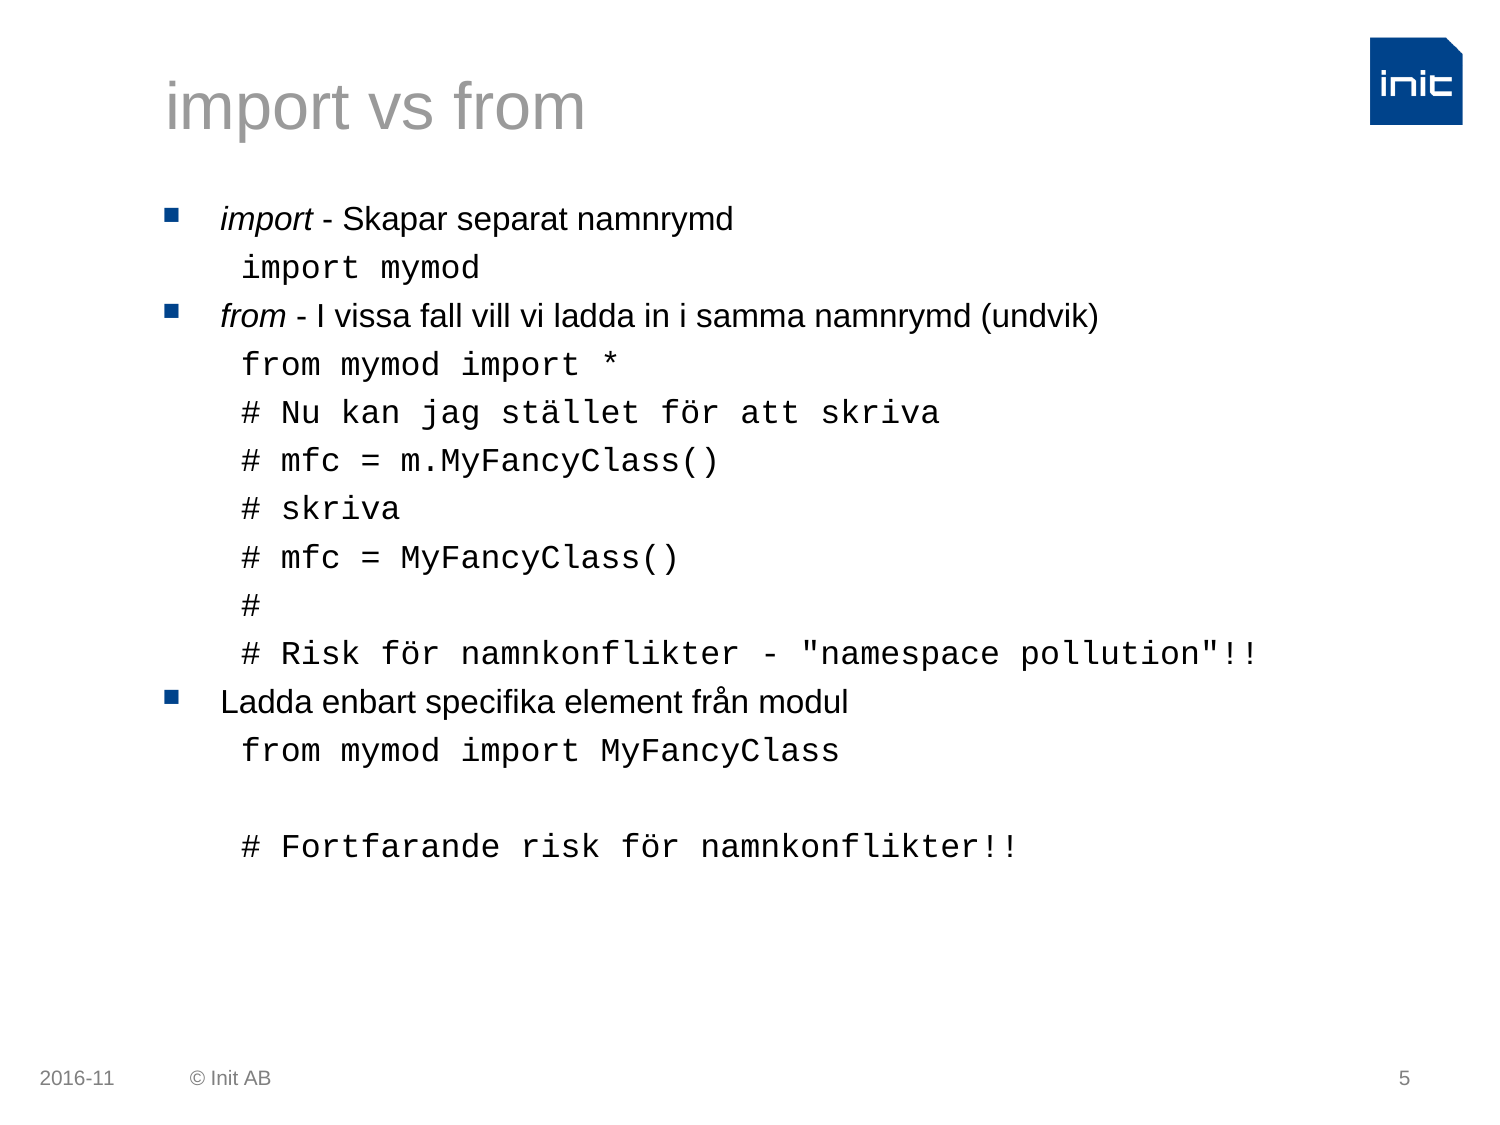

import vs from
import - Skapar separat namnrymd
import mymod
from - I vissa fall vill vi ladda in i samma namnrymd (undvik)
from mymod import *
# Nu kan jag stället för att skriva
# mfc = m.MyFancyClass()
# skriva
# mfc = MyFancyClass()
#
# Risk för namnkonflikter - "namespace pollution"!!
Ladda enbart specifika element från modul
from mymod import MyFancyClass
# Fortfarande risk för namnkonflikter!!
2016-11
© Init AB